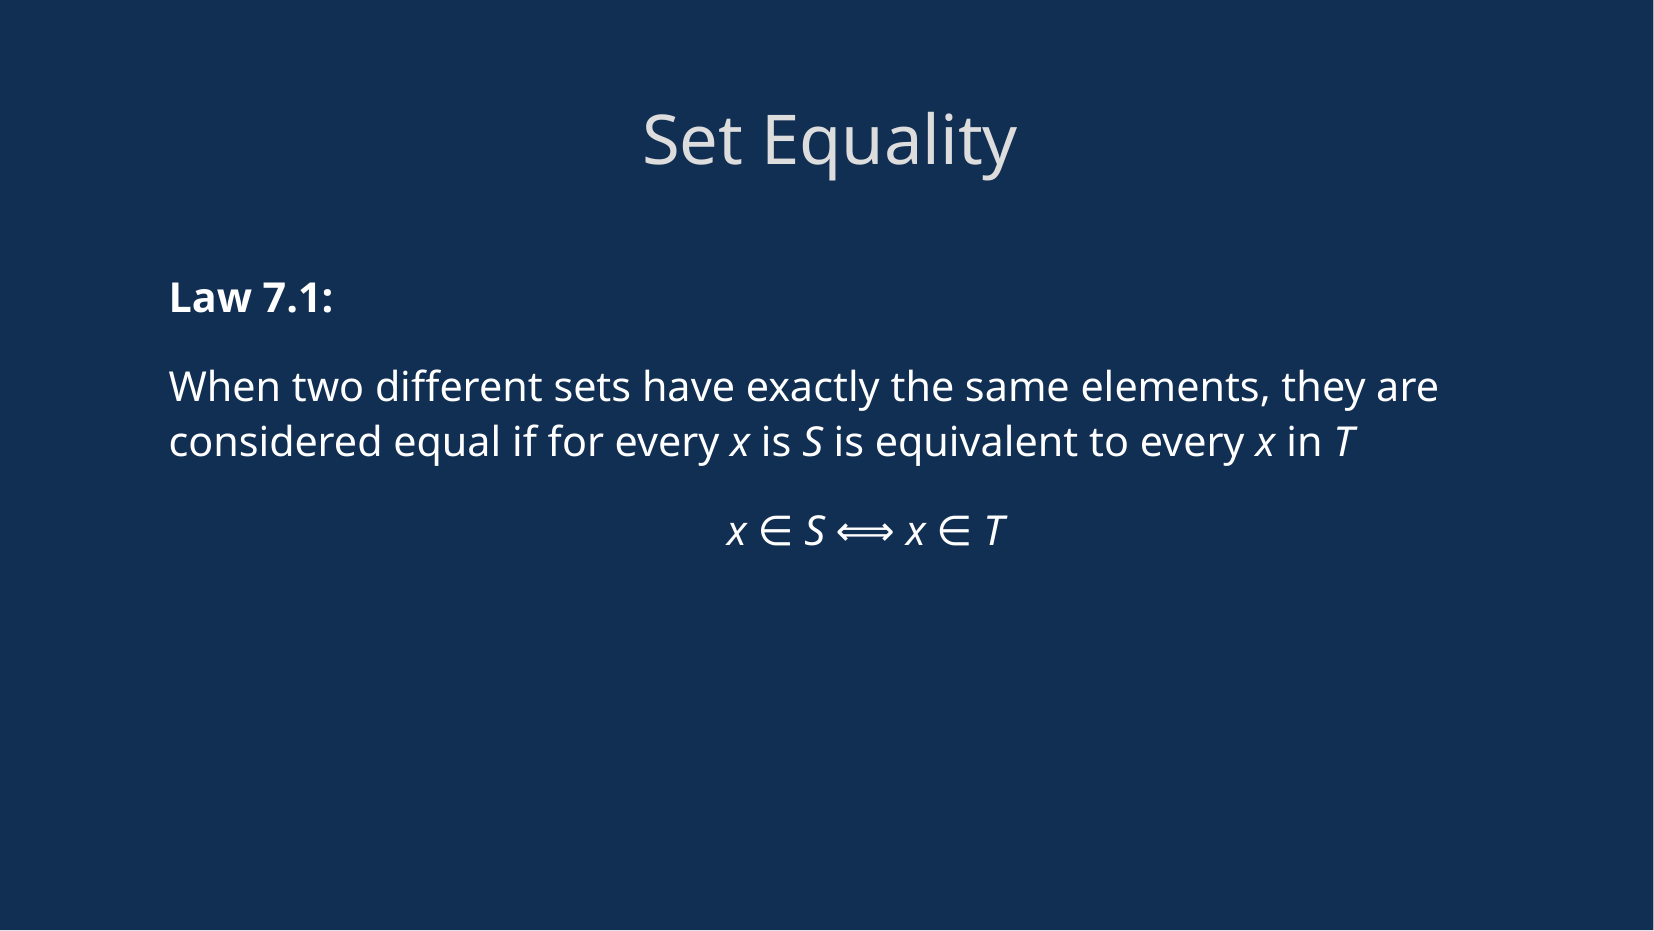

# Set Equality
Law 7.1:
When two different sets have exactly the same elements, they are considered equal if for every x is S is equivalent to every x in T
x ∈ S ⟺ x ∈ T